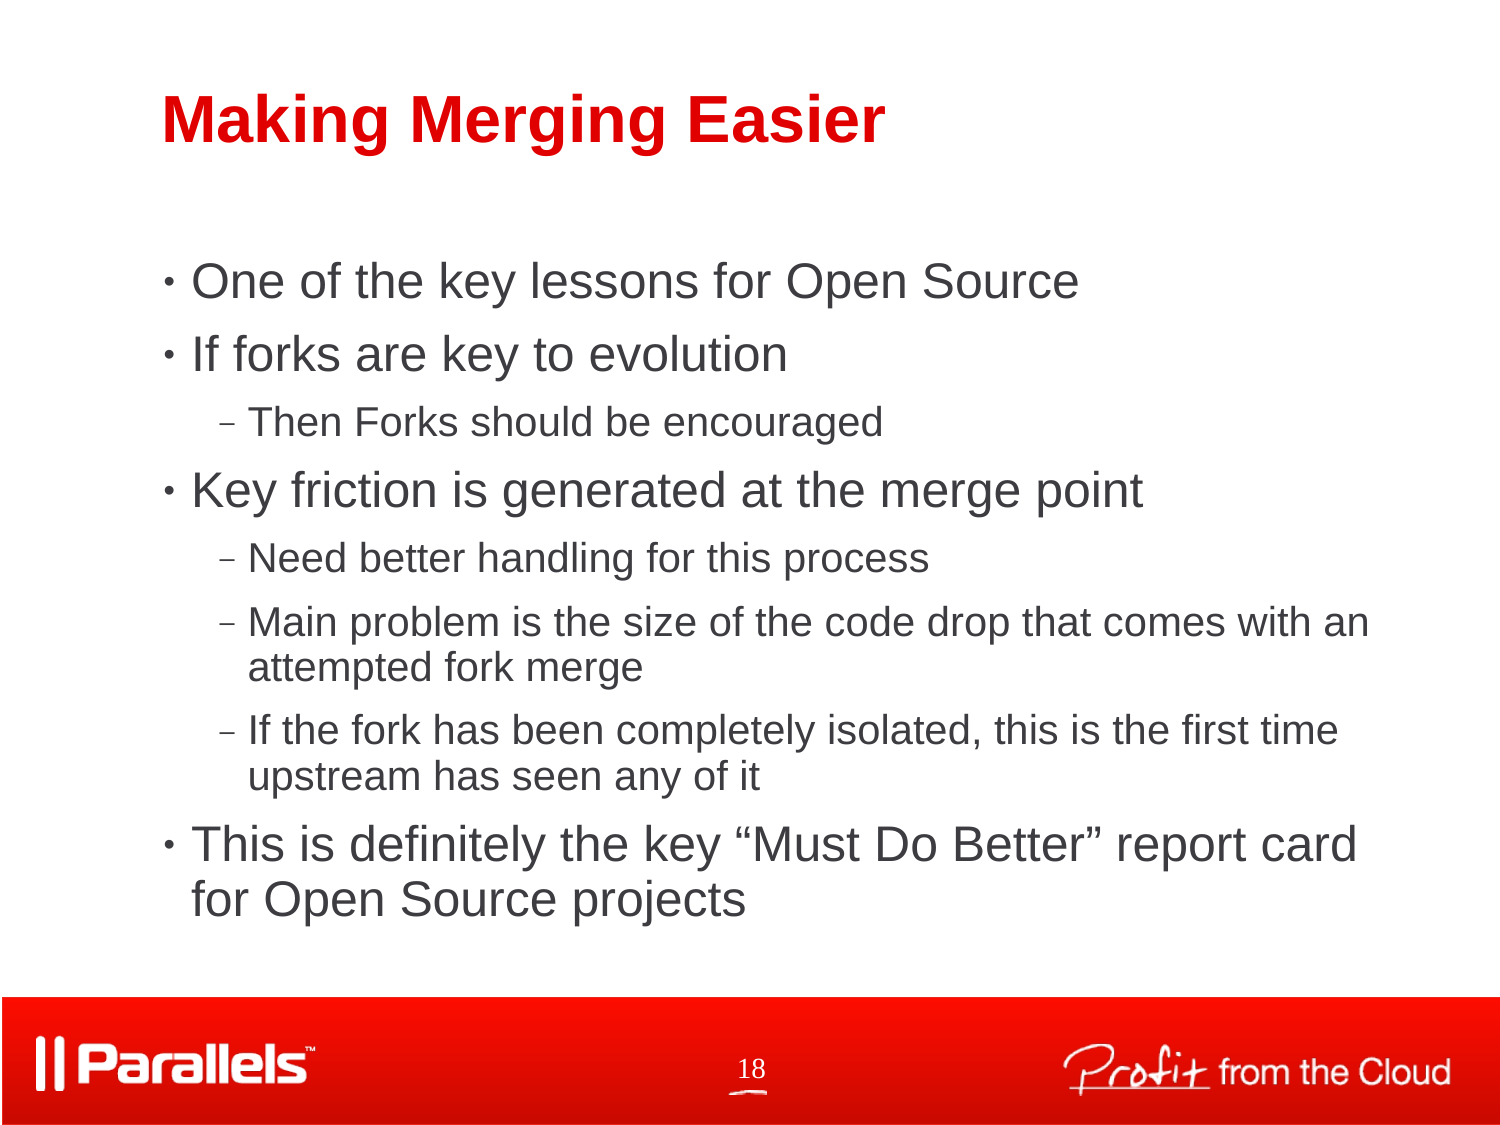

# Making Merging Easier
One of the key lessons for Open Source
If forks are key to evolution
Then Forks should be encouraged
Key friction is generated at the merge point
Need better handling for this process
Main problem is the size of the code drop that comes with an attempted fork merge
If the fork has been completely isolated, this is the first time upstream has seen any of it
This is definitely the key “Must Do Better” report card for Open Source projects